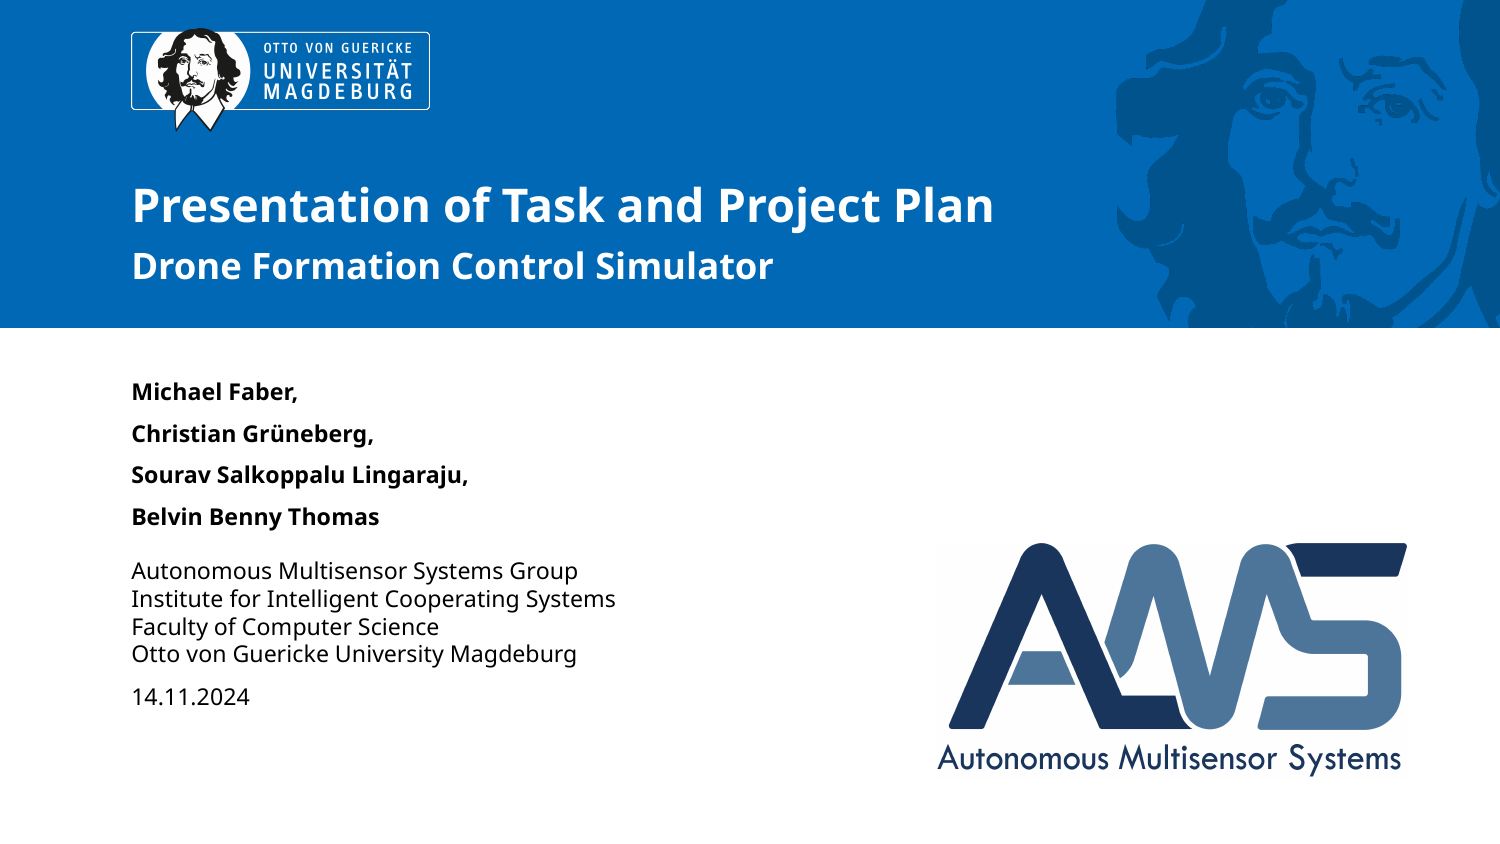

Presentation of Task and Project Plan
# Drone Formation Control Simulator
Michael Faber,
Christian Grüneberg,
Sourav Salkoppalu Lingaraju,
Belvin Benny Thomas
Autonomous Multisensor Systems Group
Institute for Intelligent Cooperating Systems
Faculty of Computer Science
Otto von Guericke University Magdeburg
14.11.2024